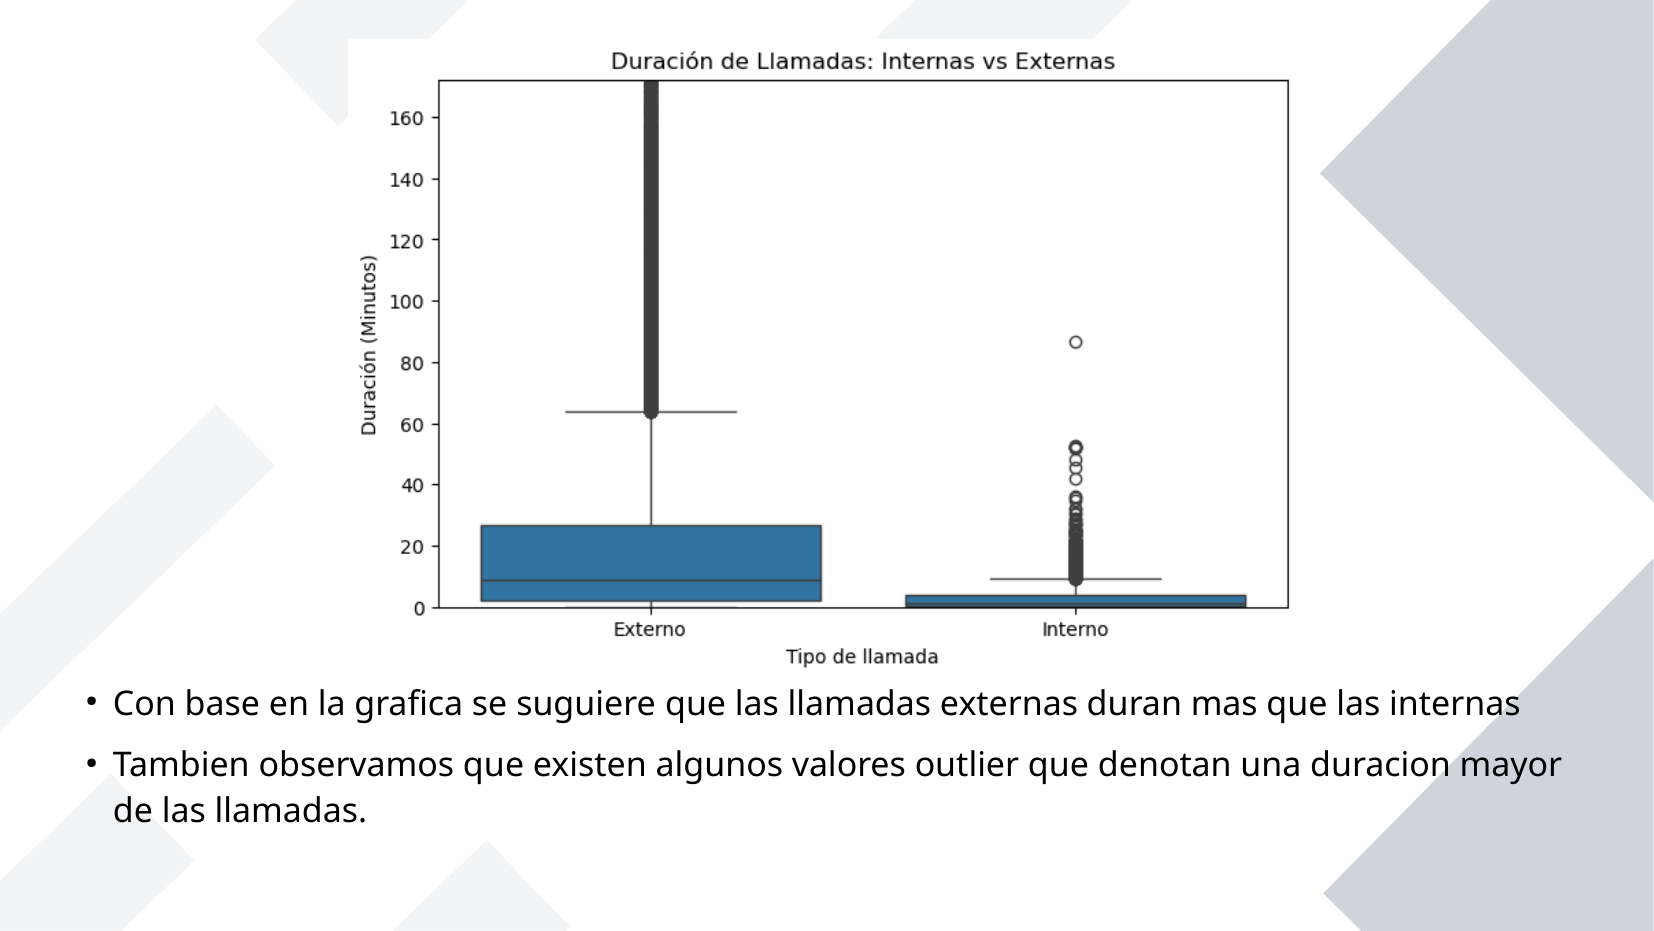

#
Con base en la grafica se suguiere que las llamadas externas duran mas que las internas
Tambien observamos que existen algunos valores outlier que denotan una duracion mayor de las llamadas.